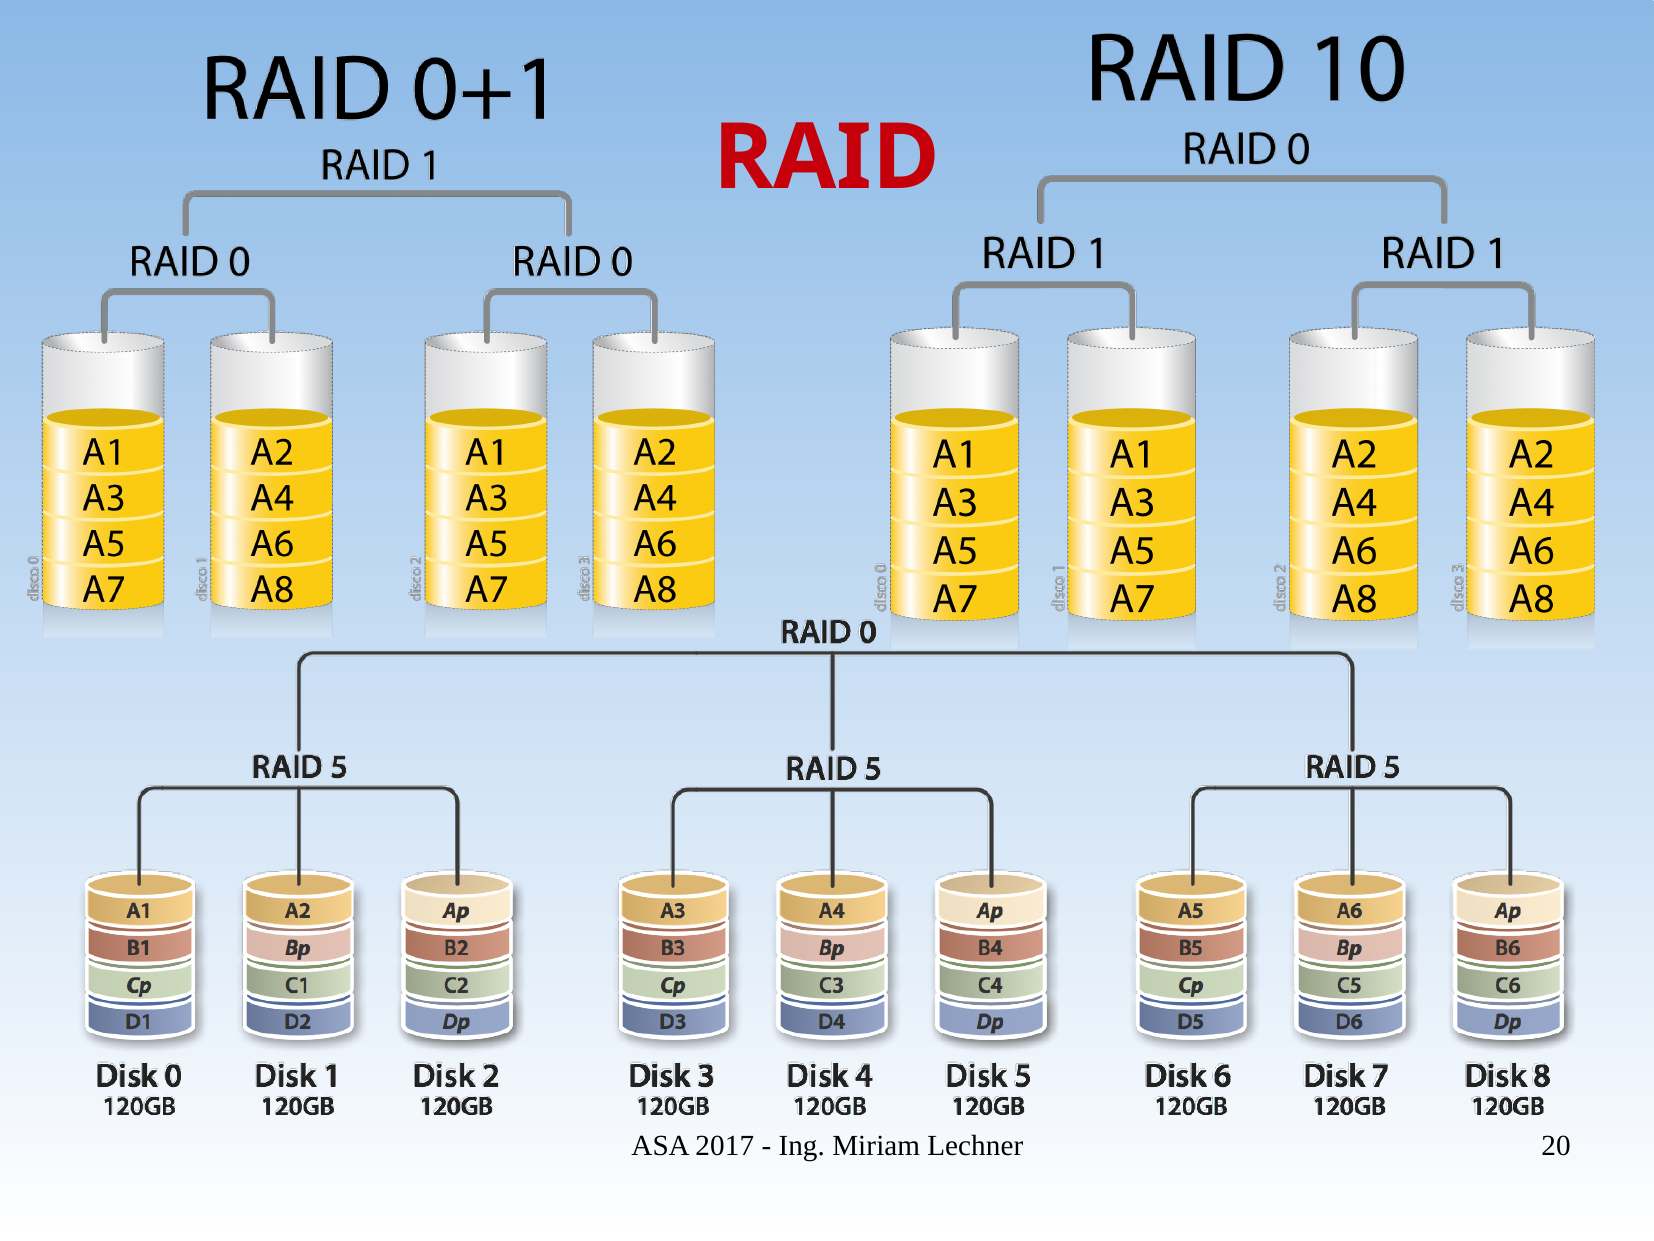

# RAID
ASA 2017 - Ing. Miriam Lechner
20